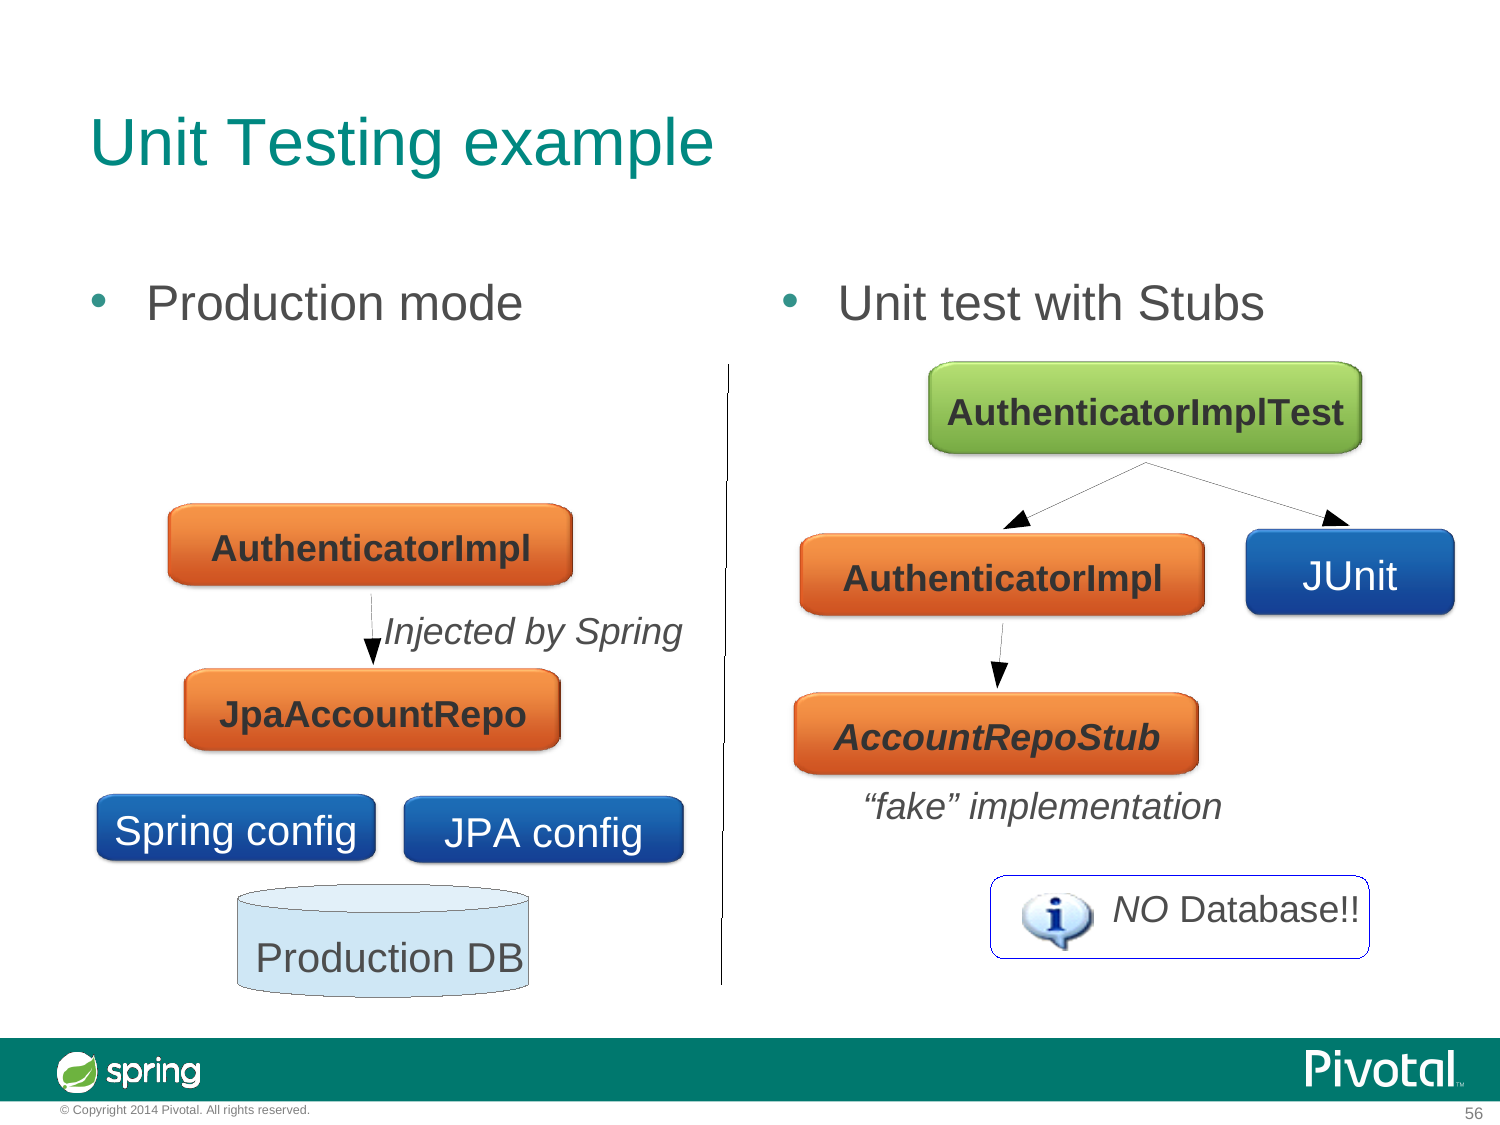

# Unit Testing example
Production mode
Unit test with Stubs
AuthenticatorImplTest
AuthenticatorImpl
JUnit
AuthenticatorImpl
Injected by Spring
JpaAccountRepo
AccountRepoStub
“fake” implementation
Spring config
JPA config
	NO Database!!
Production DB